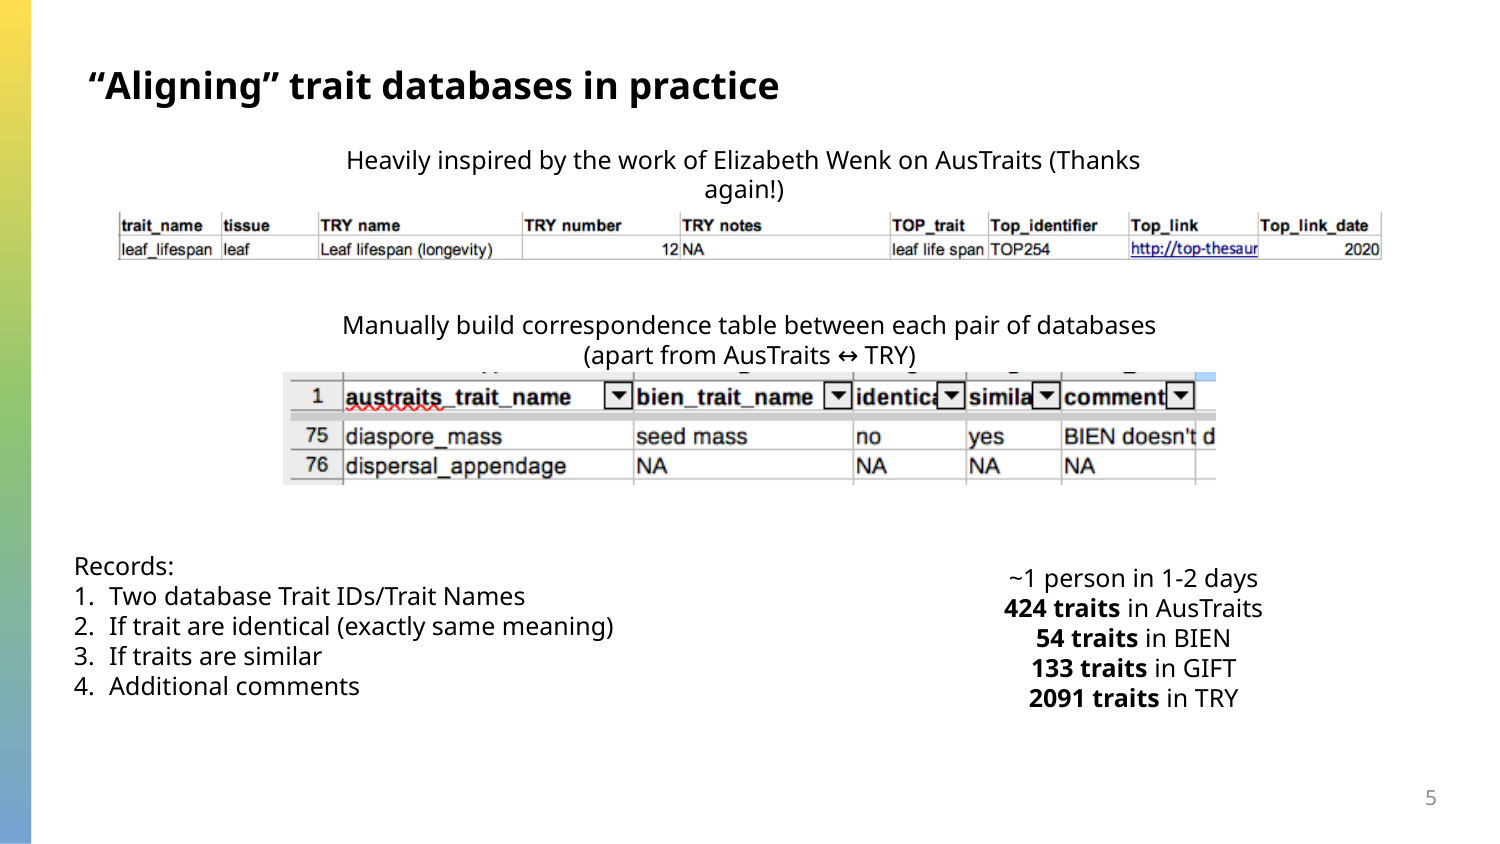

“Aligning” trait databases in practice
Heavily inspired by the work of Elizabeth Wenk on AusTraits (Thanks again!)
Manually build correspondence table between each pair of databases
(apart from AusTraits ↔ TRY)
Records:
Two database Trait IDs/Trait Names
If trait are identical (exactly same meaning)
If traits are similar
Additional comments
~1 person in 1-2 days
424 traits in AusTraits
54 traits in BIEN
133 traits in GIFT
2091 traits in TRY